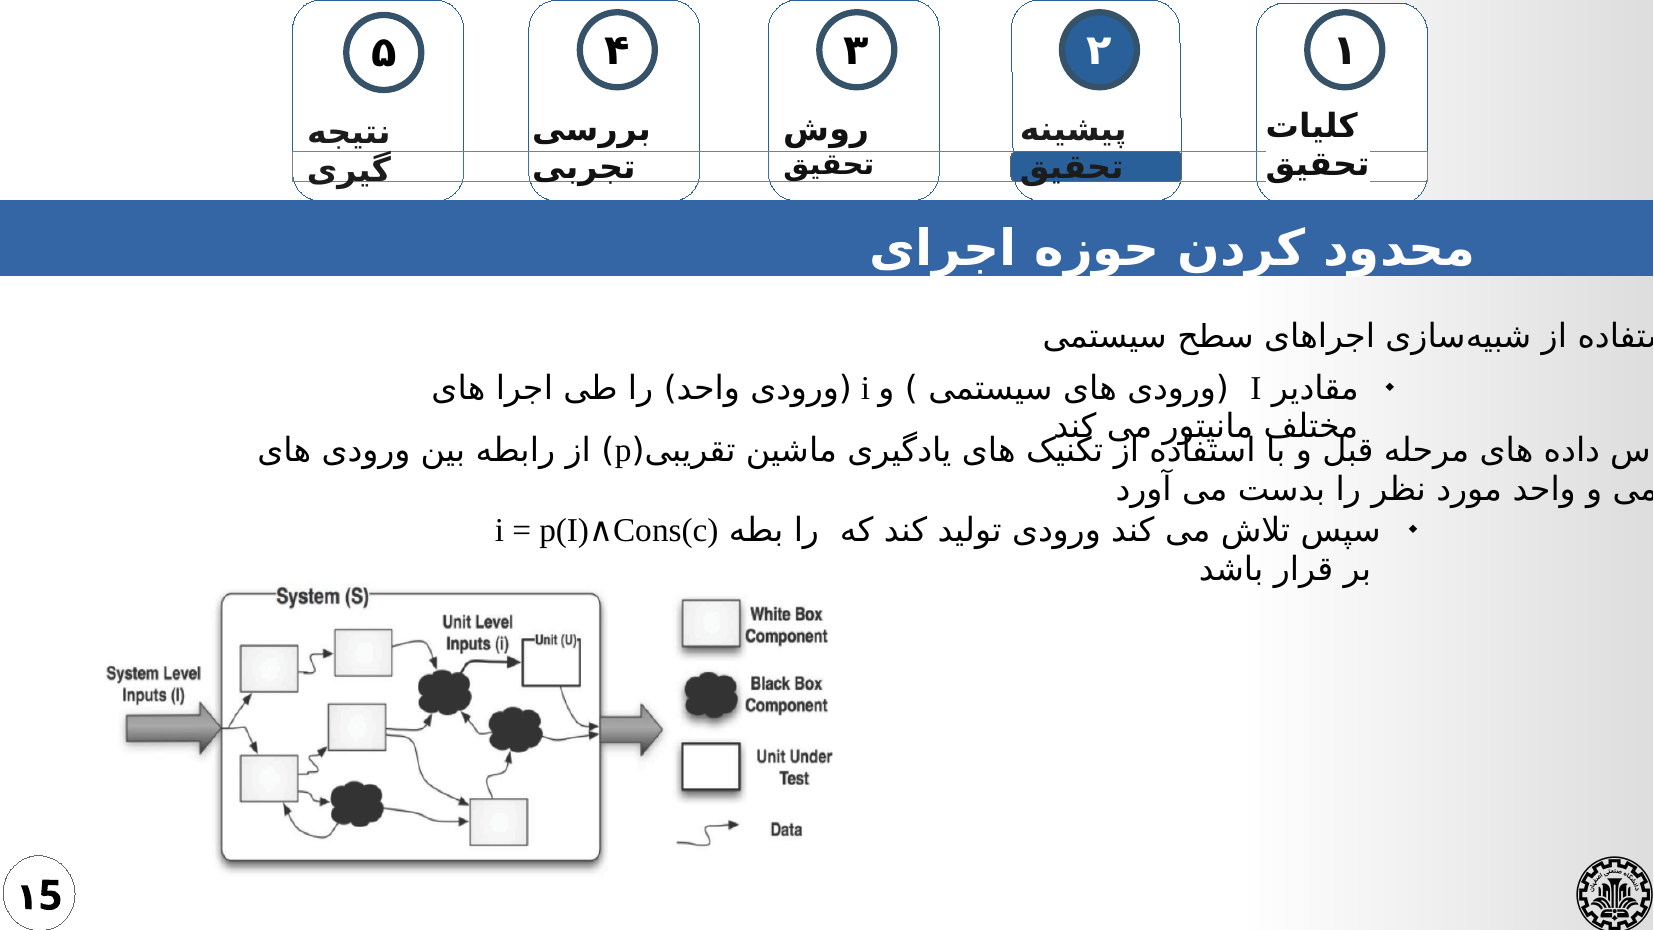

۴
۳
۲
۱
۵
کلیات تحقیق
بررسی تجربی
روش تحقیق
پیشینه تحقیق
نتیجه گیری
محدود کردن حوزه اجرای نمادین(ادامه.)
استفاده از شبیه‌سازی اجراهای سطح سیستمی
مقادیر I (ورودی های سیستمی ) و i (ورودی واحد) را طی اجرا های مختلف مانیتور می کند
بر اساس داده های مرحله قبل و با استفاده از تکنیک های یادگیری ماشین تقریبی(p) از رابطه بین ورودی های
سیستمی و واحد مورد نظر را بدست می آورد
سپس تلاش می کند ورودی تولید کند که را بطه i = p(I)∧Cons(c) بر قرار باشد
۱5